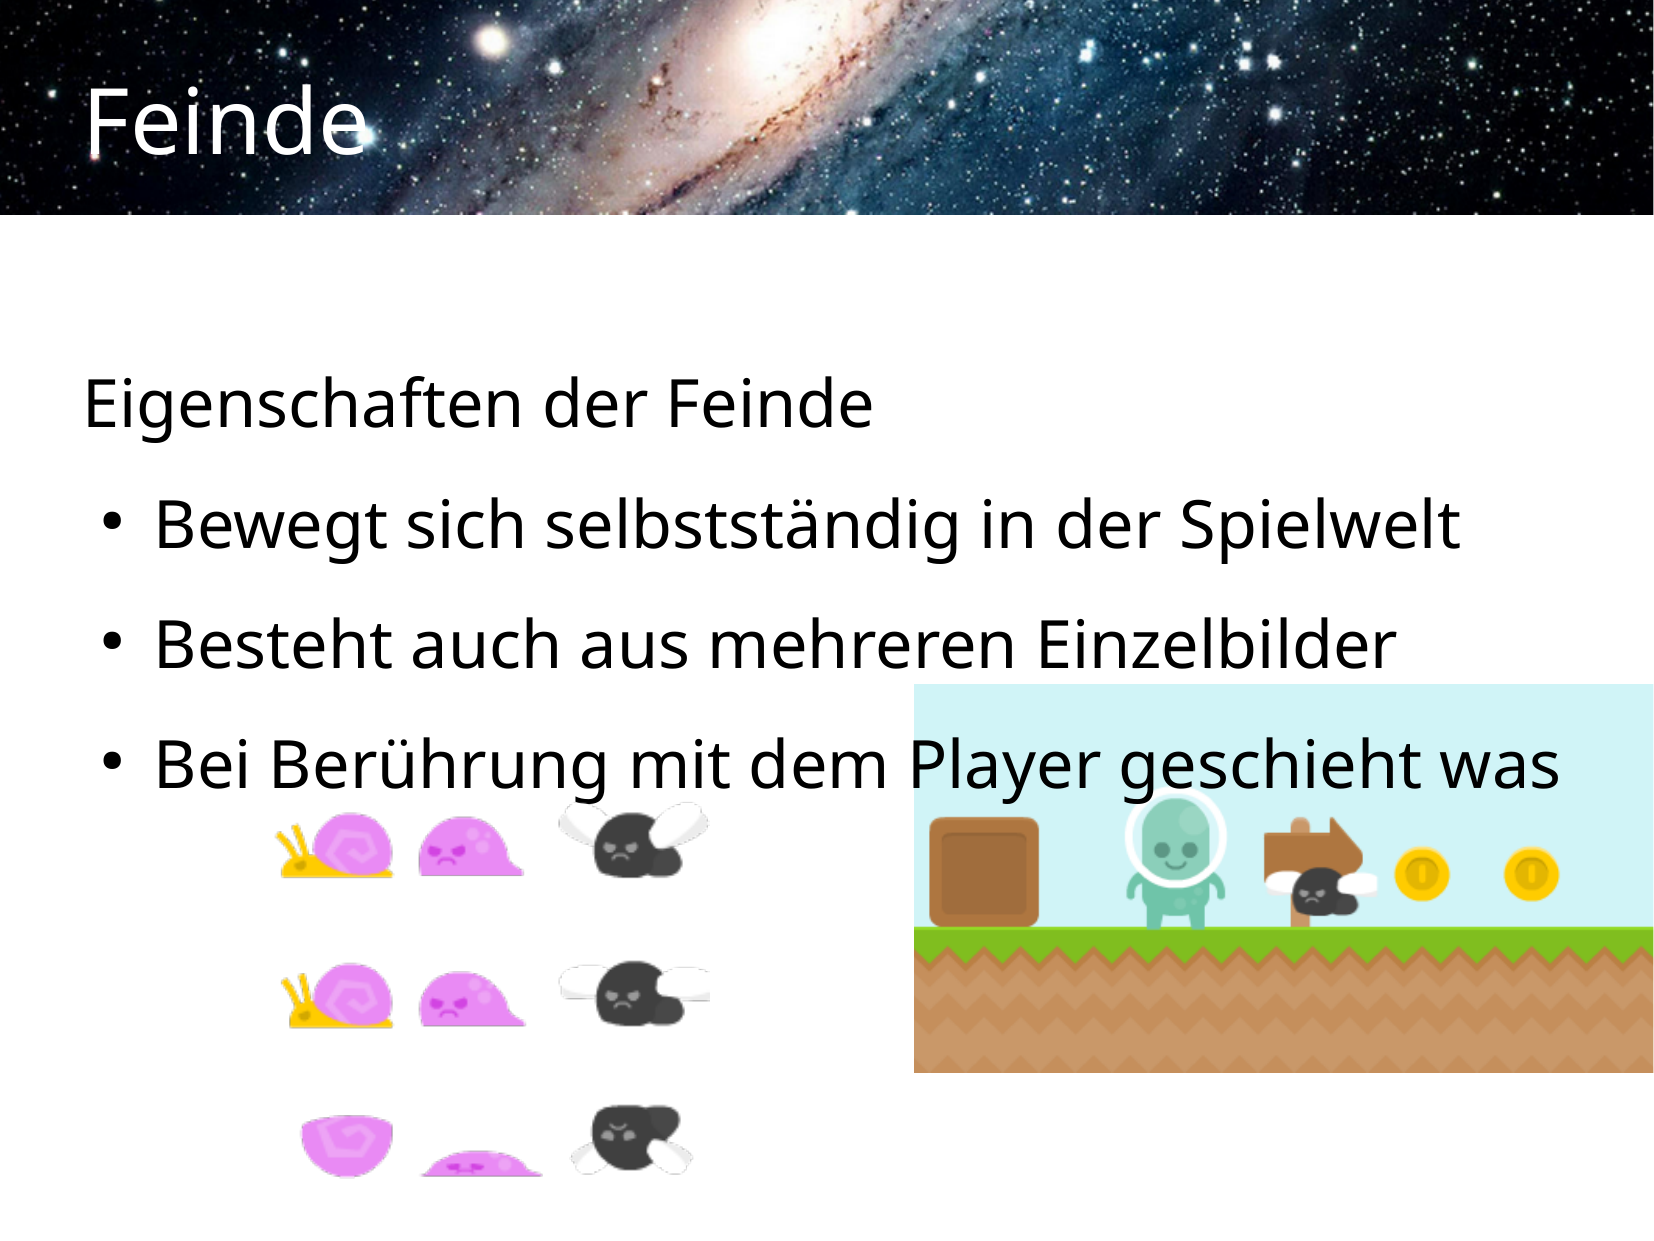

# Feinde
Eigenschaften der Feinde
Bewegt sich selbstständig in der Spielwelt
Besteht auch aus mehreren Einzelbilder
Bei Berührung mit dem Player geschieht was